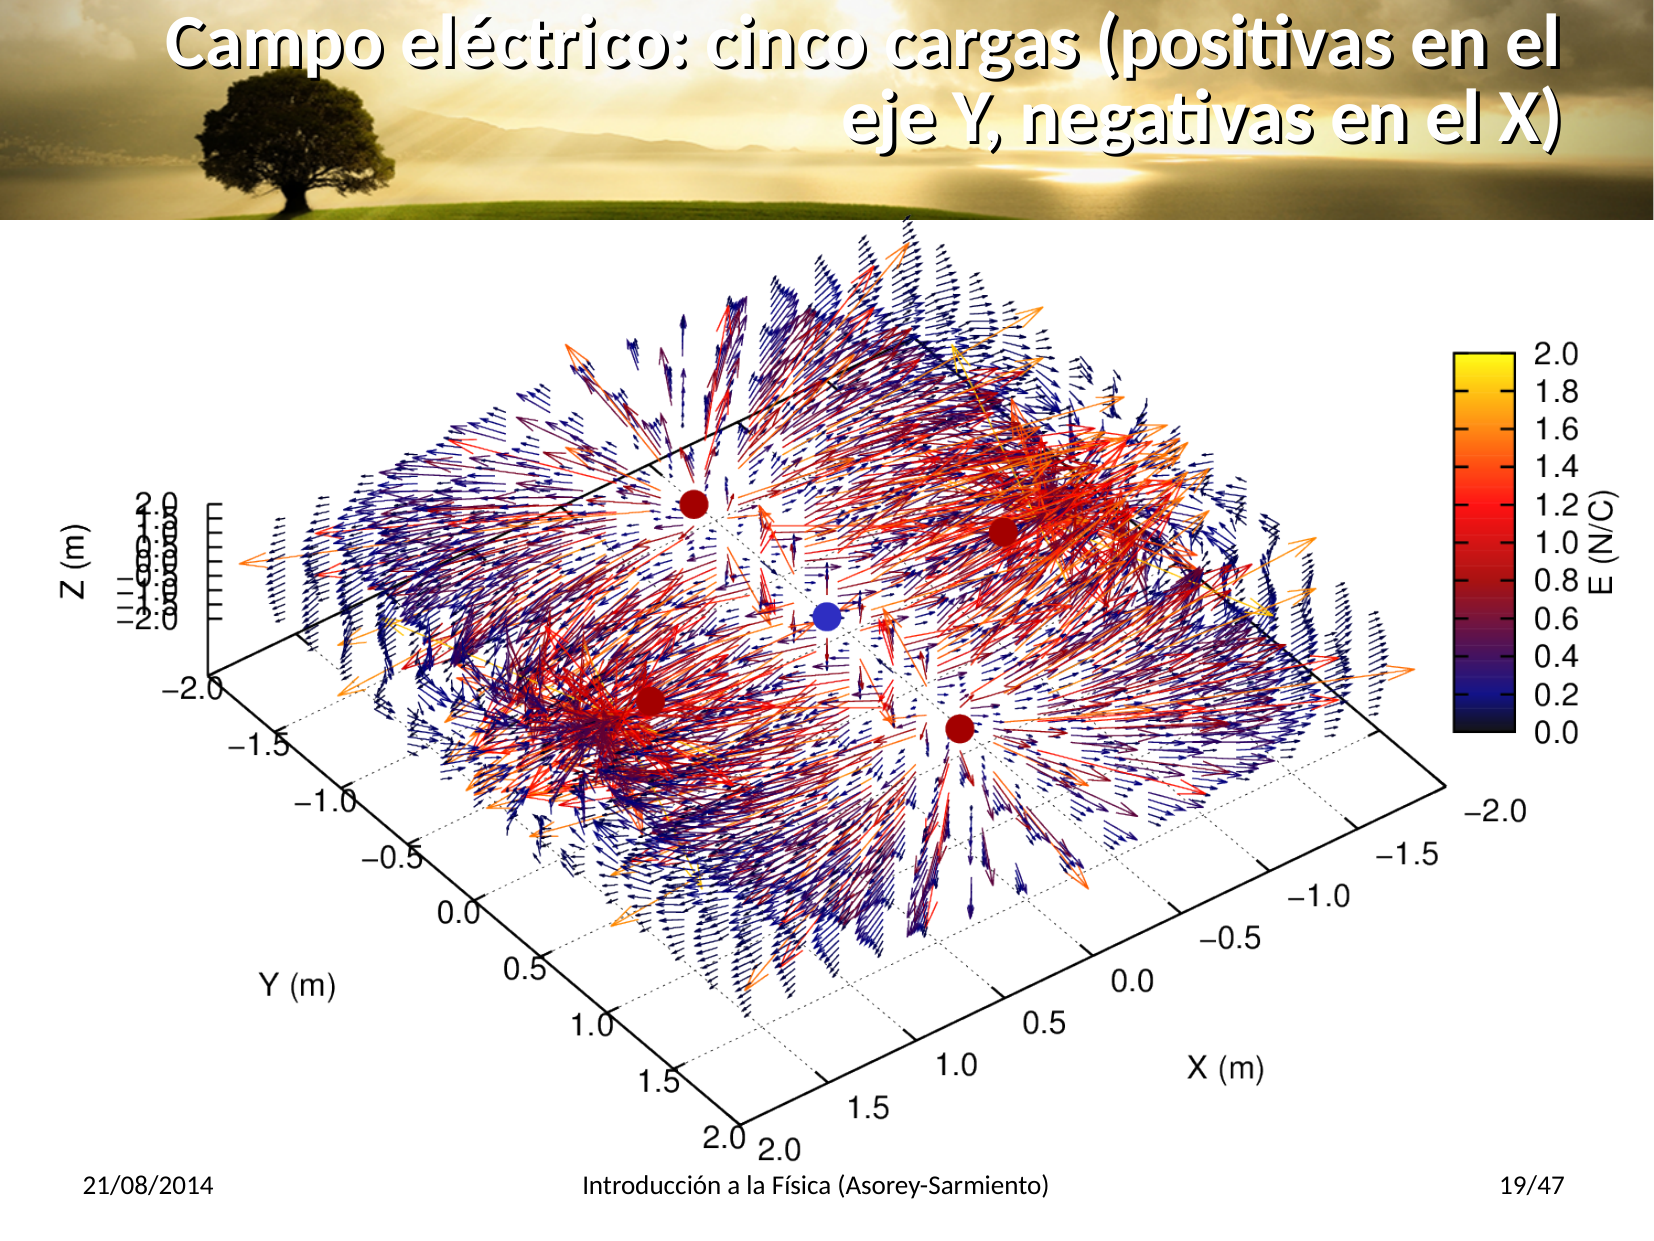

# Campo eléctrico: cinco cargas (positivas en el eje Y, negativas en el X)
21/08/2014
Introducción a la Física (Asorey-Sarmiento)
19